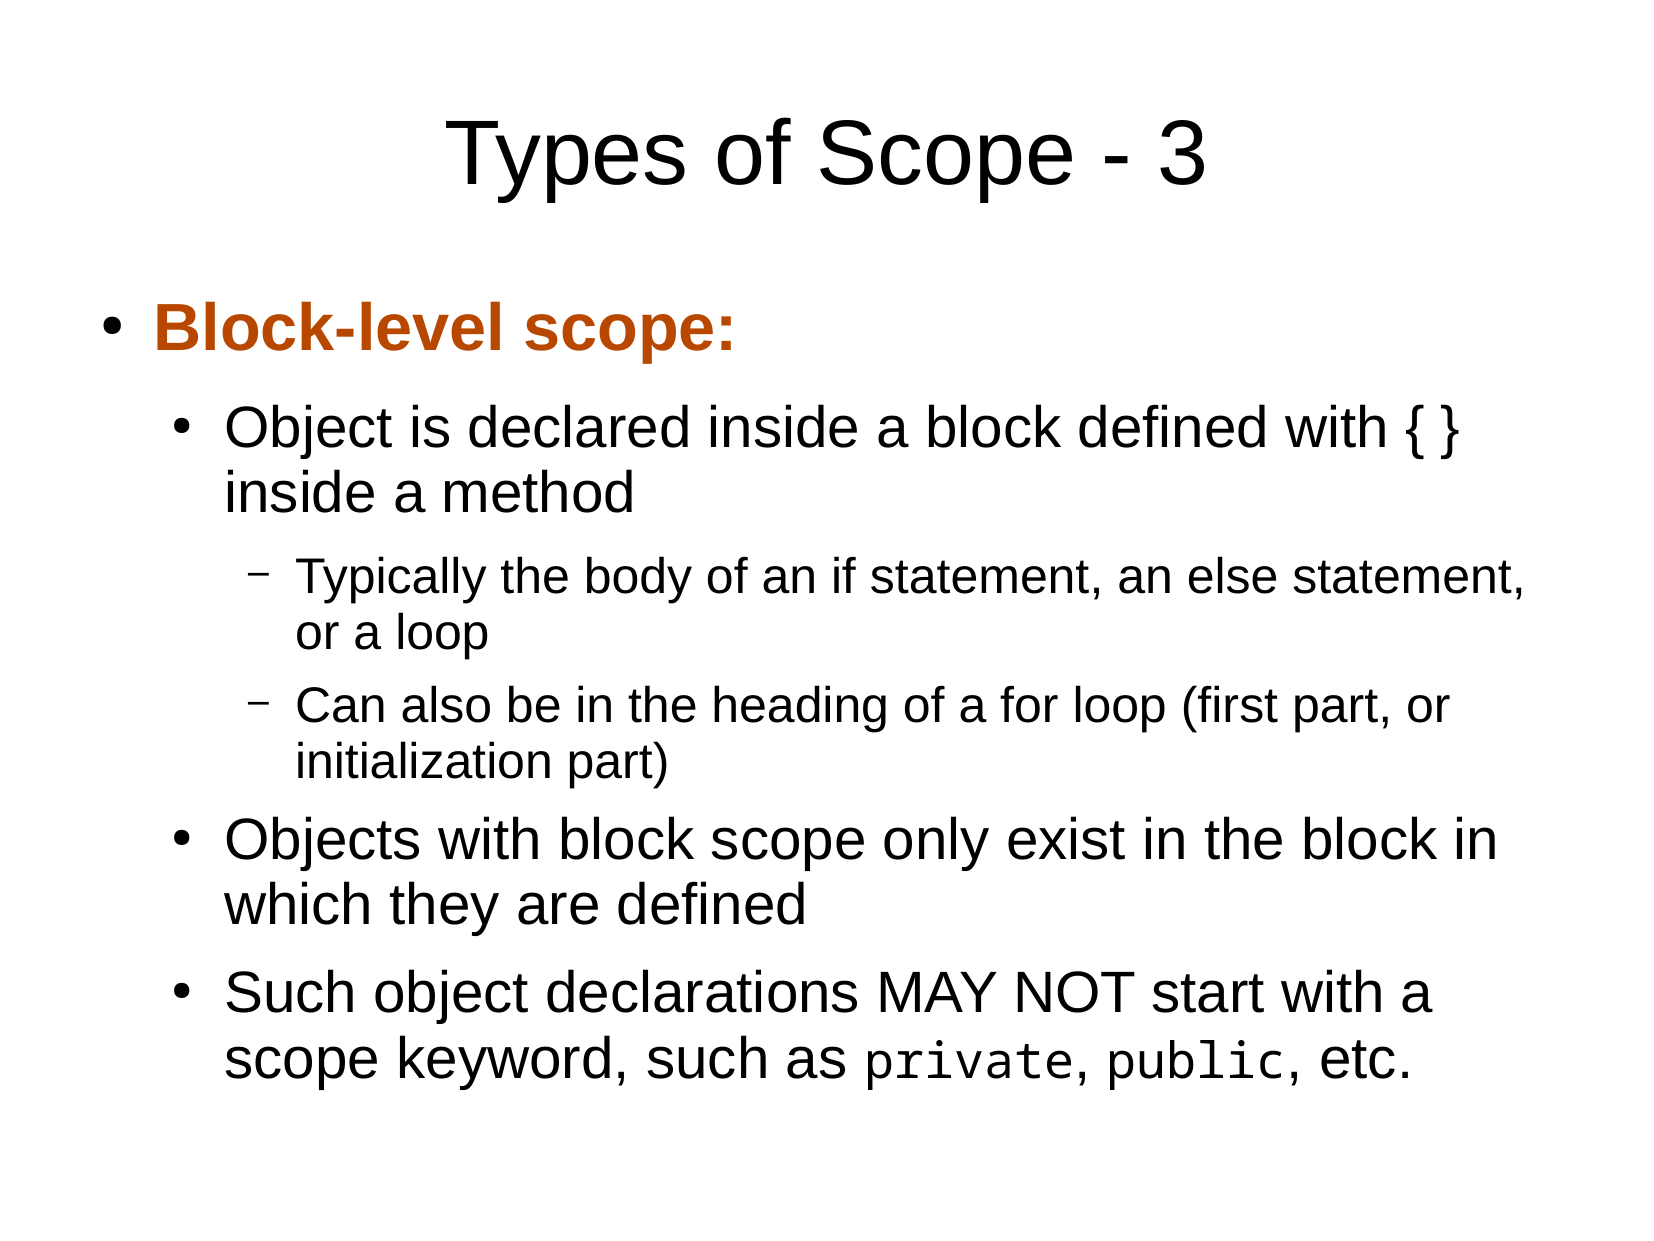

# Types of Scope - 3
Block-level scope:
Object is declared inside a block defined with { } inside a method
Typically the body of an if statement, an else statement, or a loop
Can also be in the heading of a for loop (first part, or initialization part)
Objects with block scope only exist in the block in which they are defined
Such object declarations MAY NOT start with a scope keyword, such as private, public, etc.